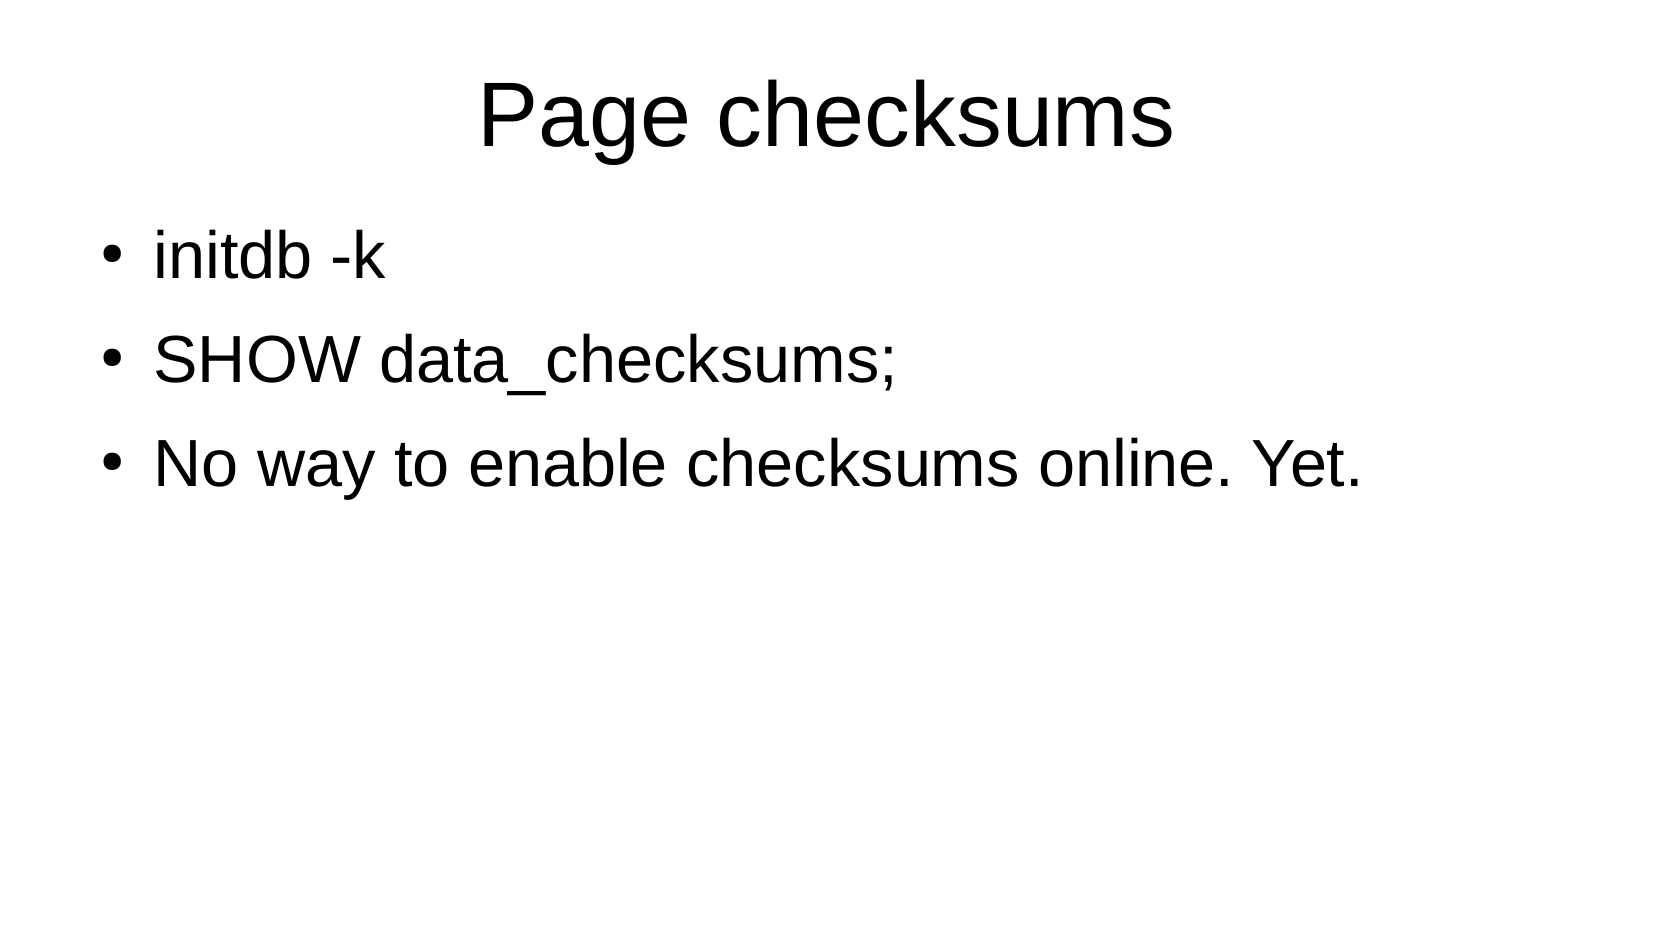

# Page checksums
initdb -k
SHOW data_checksums;
No way to enable checksums online. Yet.